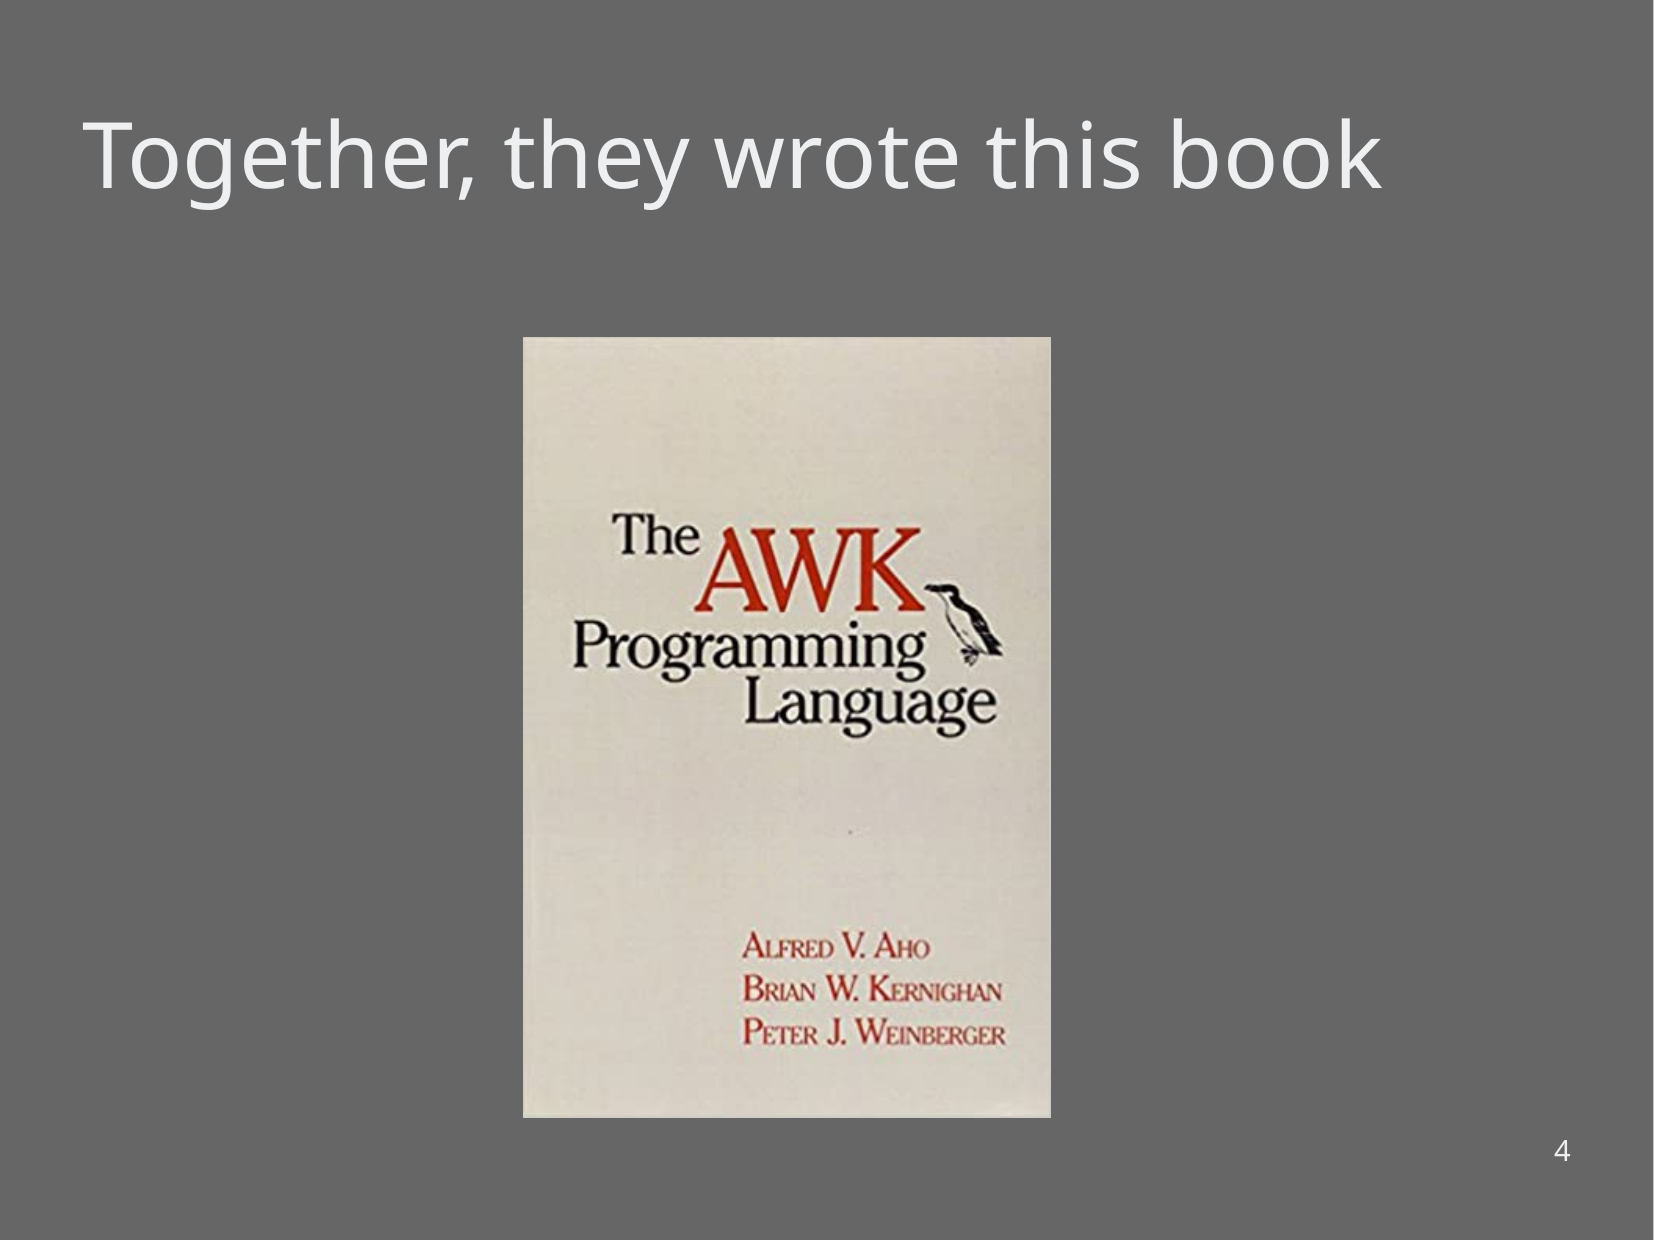

# Together, they wrote this book
4